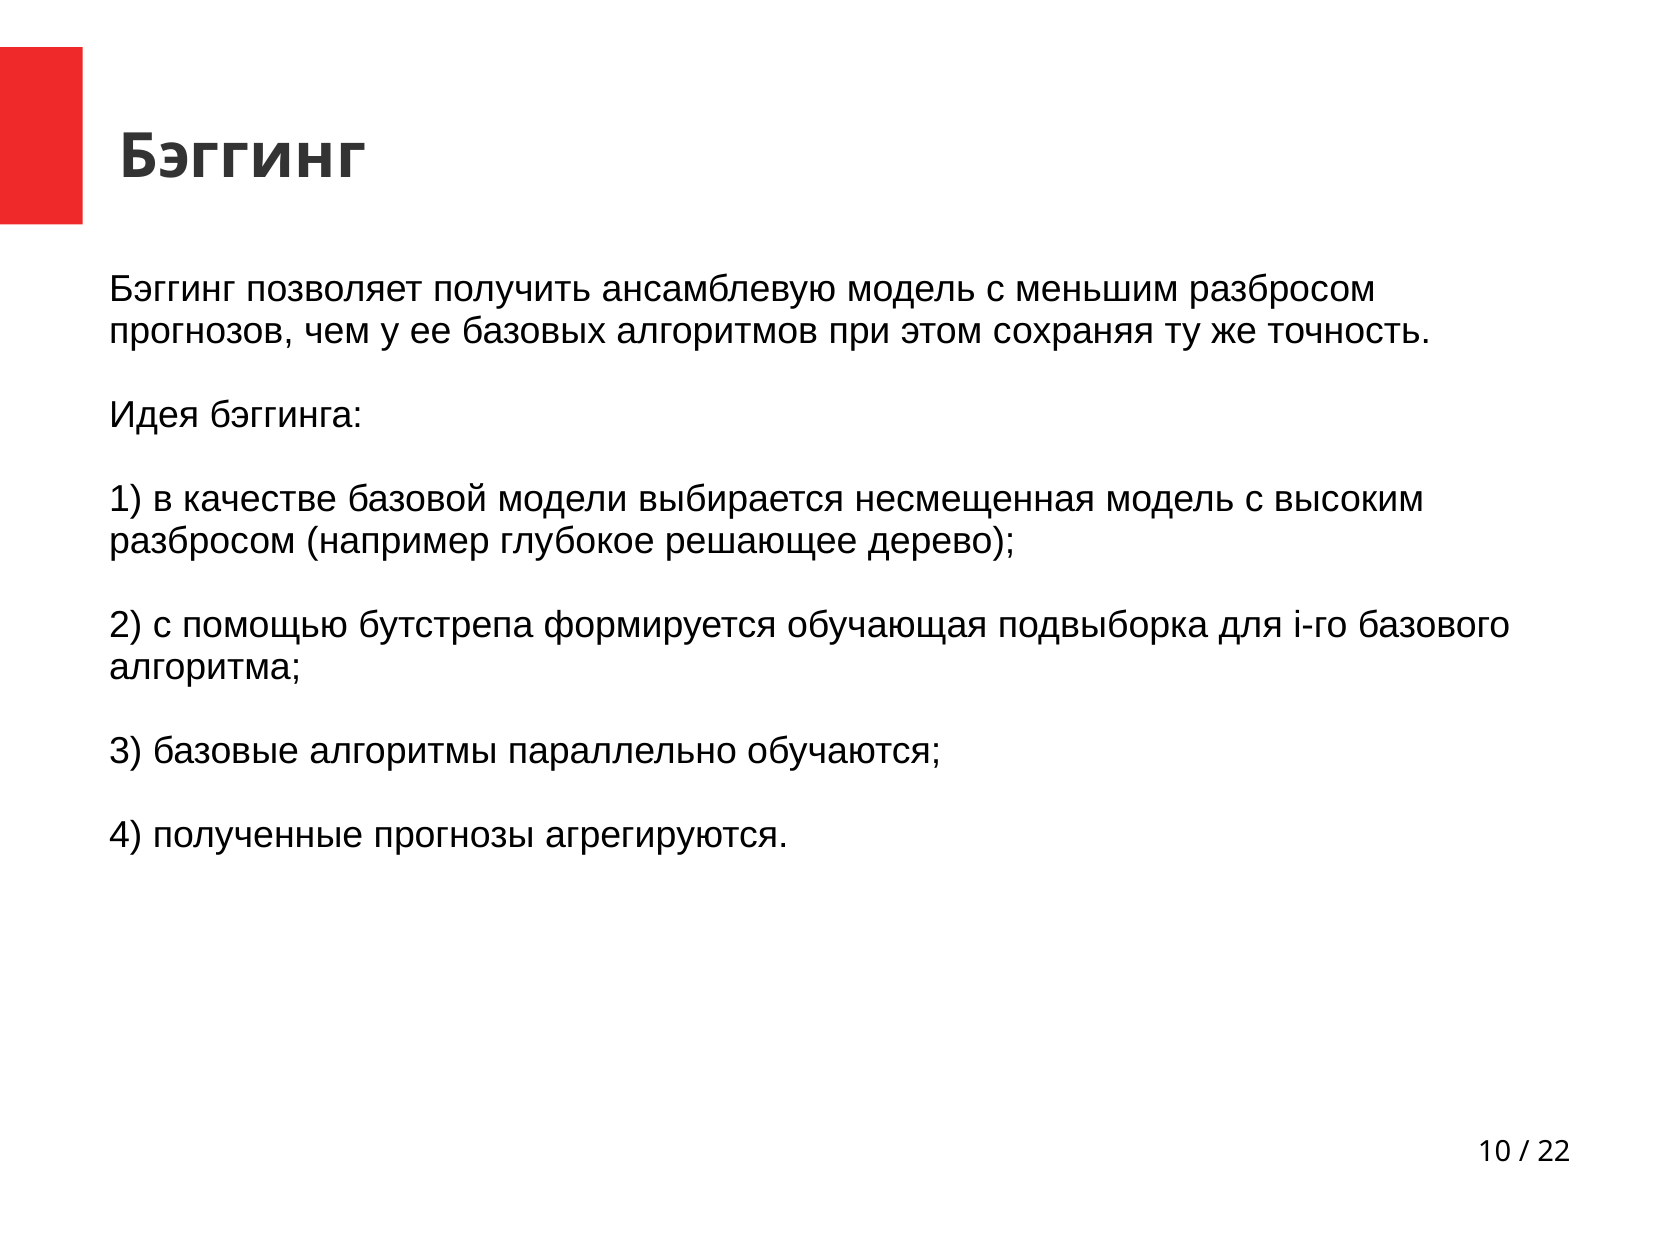

# Бэггинг
Бэггинг позволяет получить ансамблевую модель с меньшим разбросом прогнозов, чем у ее базовых алгоритмов при этом сохраняя ту же точность.
Идея бэггинга:
1) в качестве базовой модели выбирается несмещенная модель с высоким разбросом (например глубокое решающее дерево);
2) с помощью бутстрепа формируется обучающая подвыборка для i-го базового алгоритма;
3) базовые алгоритмы параллельно обучаются;
4) полученные прогнозы агрегируются.
10